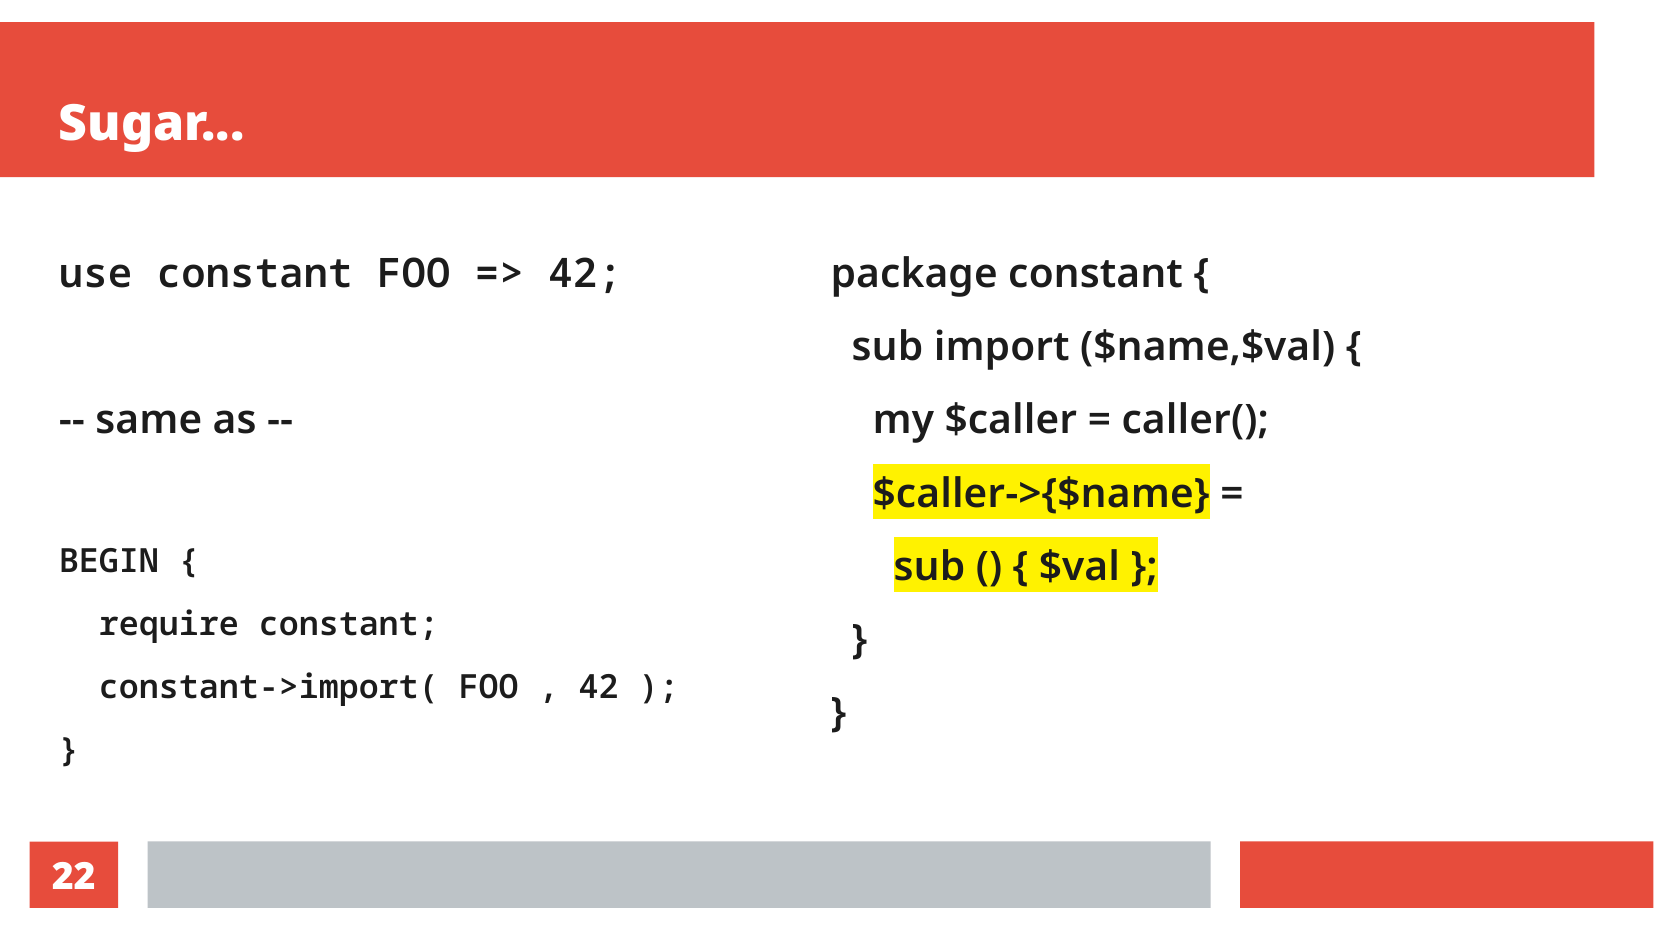

# Sugar...
use constant FOO => 42;
-- same as --
BEGIN {
 require constant;
 constant->import( FOO , 42 );
}
package constant {
 sub import ($name,$val) {
 my $caller = caller();
 $caller->{$name} =
 sub () { $val };
 }
}
22